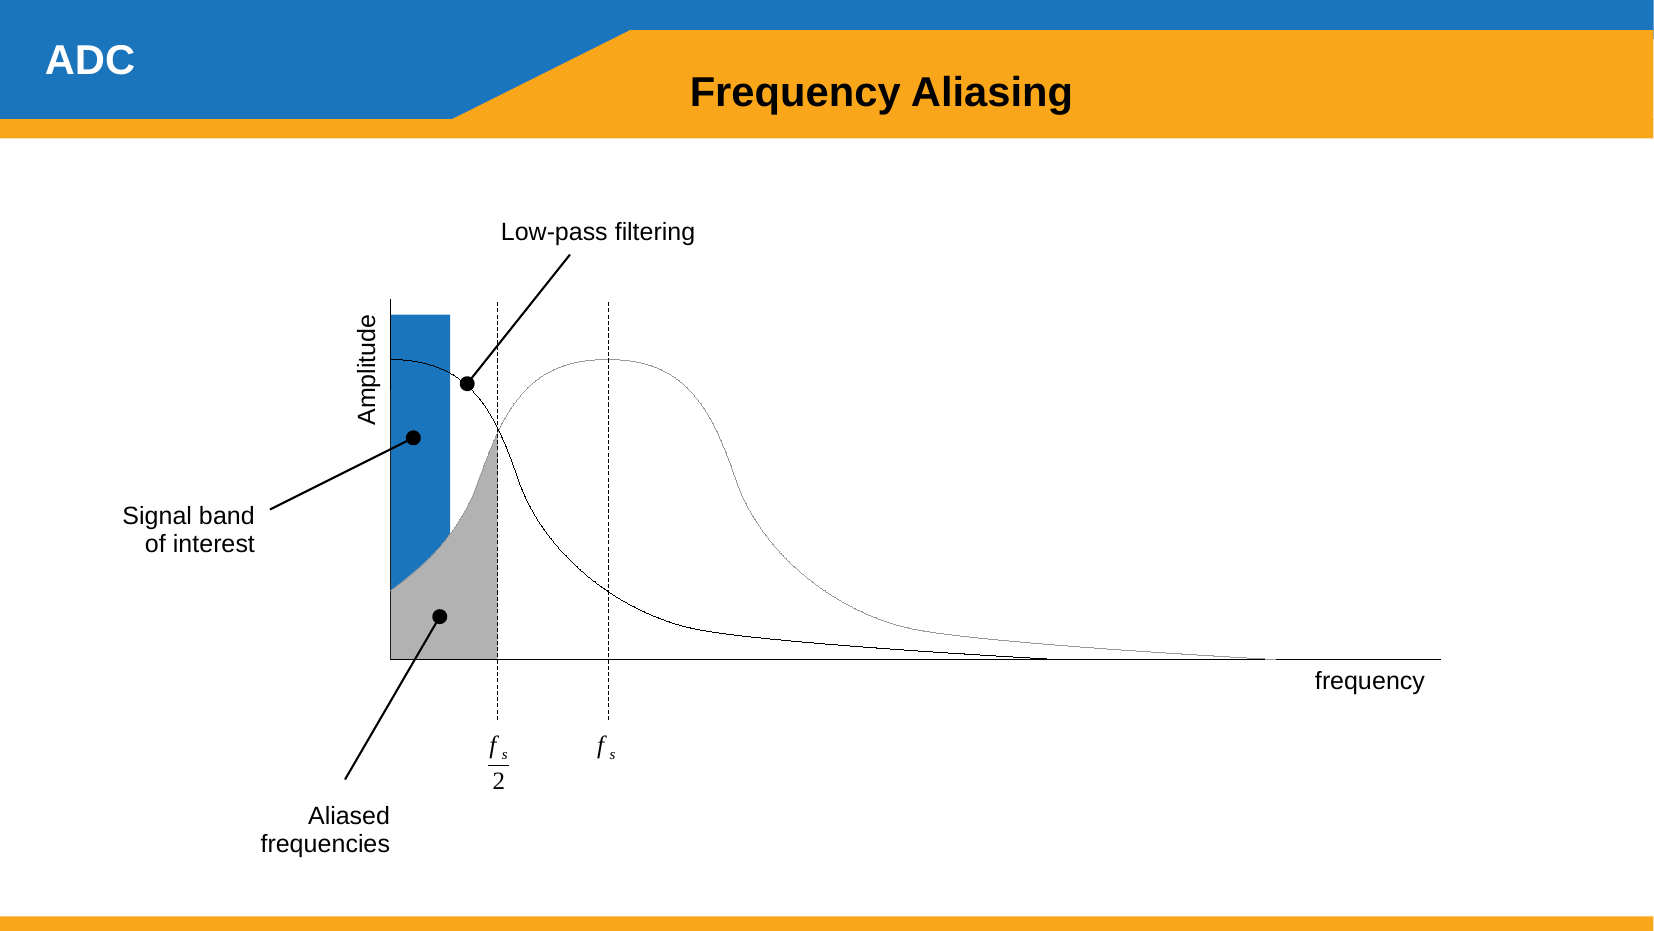

ADC
Frequency Aliasing
Low-pass filtering
Amplitude
Signal band of interest
frequency
Aliased frequencies